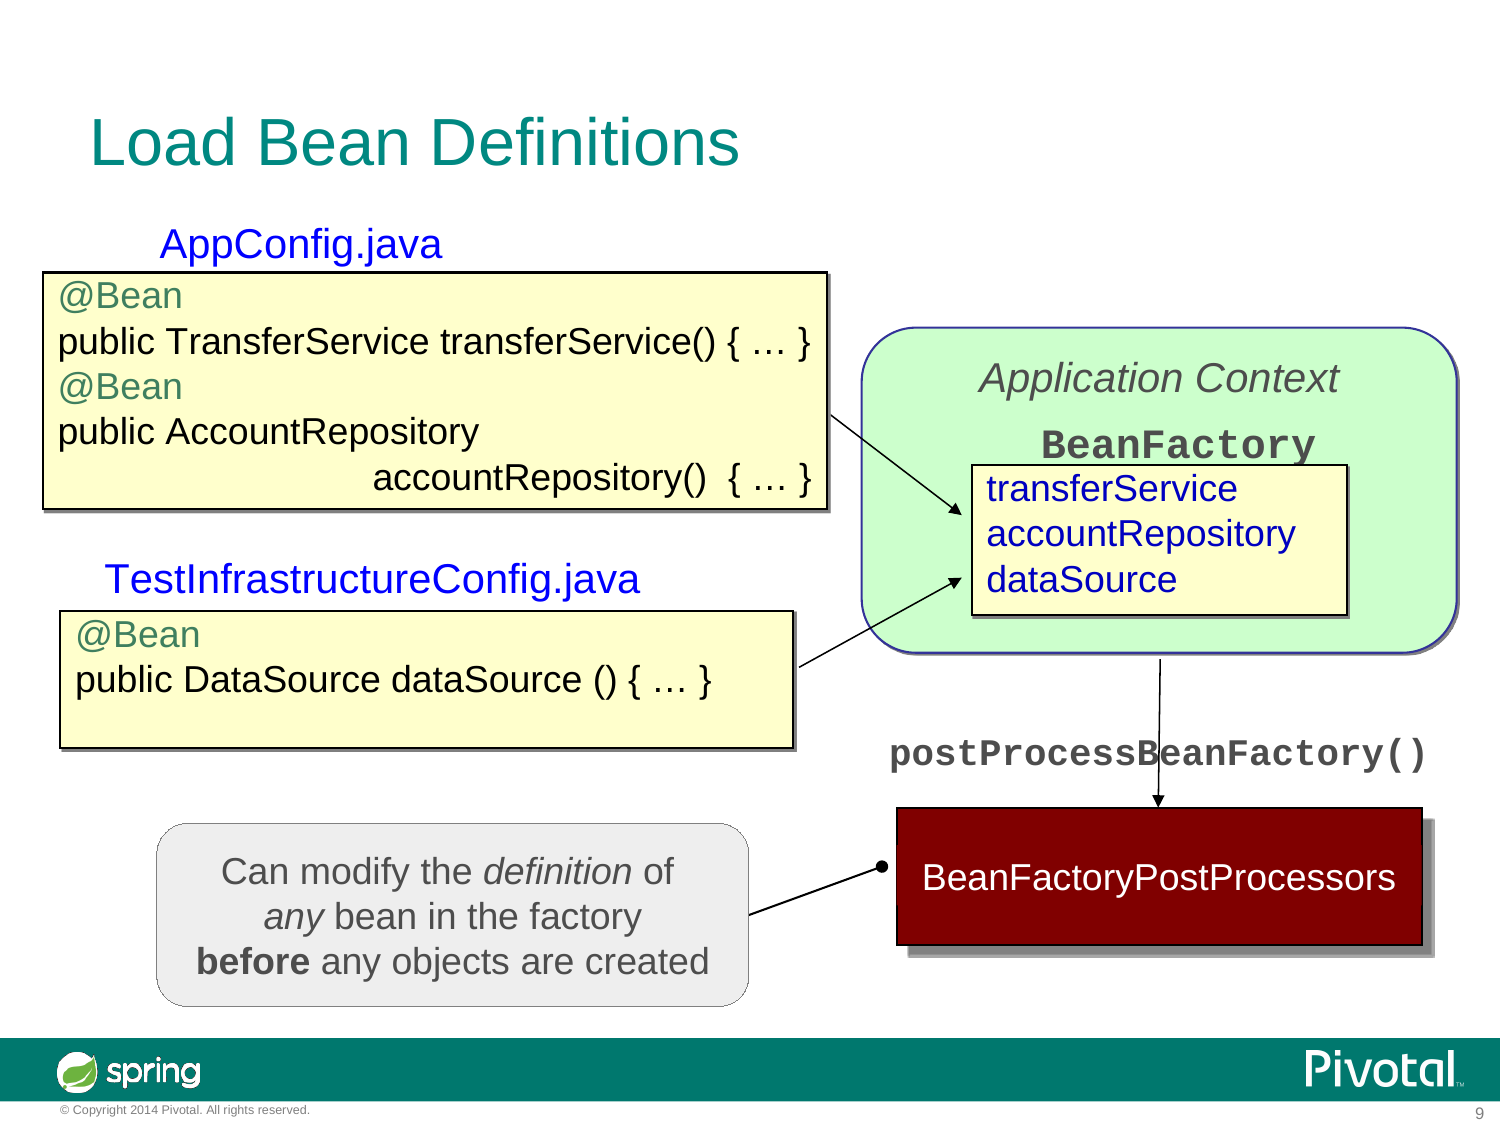

# Load Bean Definitions
AppConfig.java
@Bean
public TransferService transferService() { … }
@Bean
public AccountRepository
 accountRepository() { … }
Application Context
BeanFactory
transferService
accountRepository
transferService
accountRepository
dataSource
TestInfrastructureConfig.java
@Bean
public DataSource dataSource () { … }
postProcessBeanFactory()
BeanFactoryPostProcessors
Can modify the definition of
any bean in the factory
before any objects are created